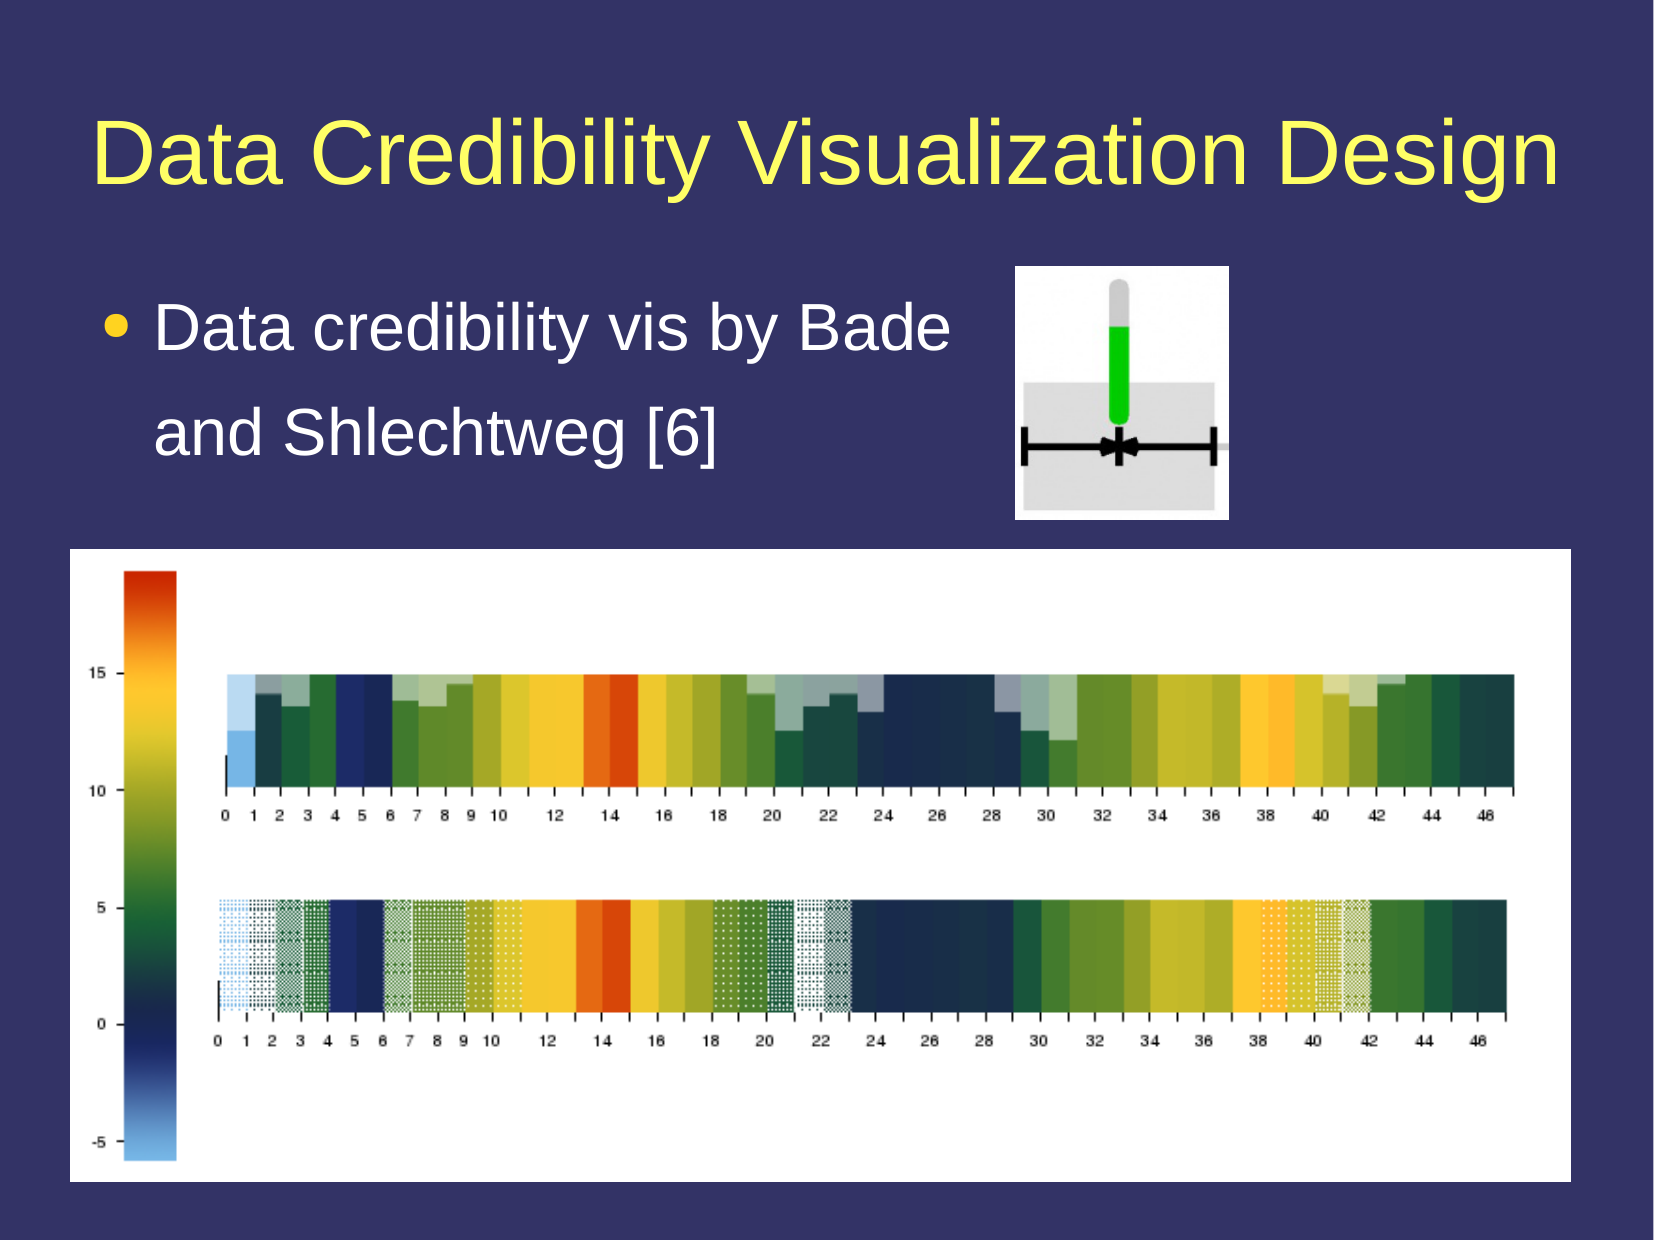

# Data Credibility Visualization Design
Data credibility vis by Bade
and Shlechtweg [6]